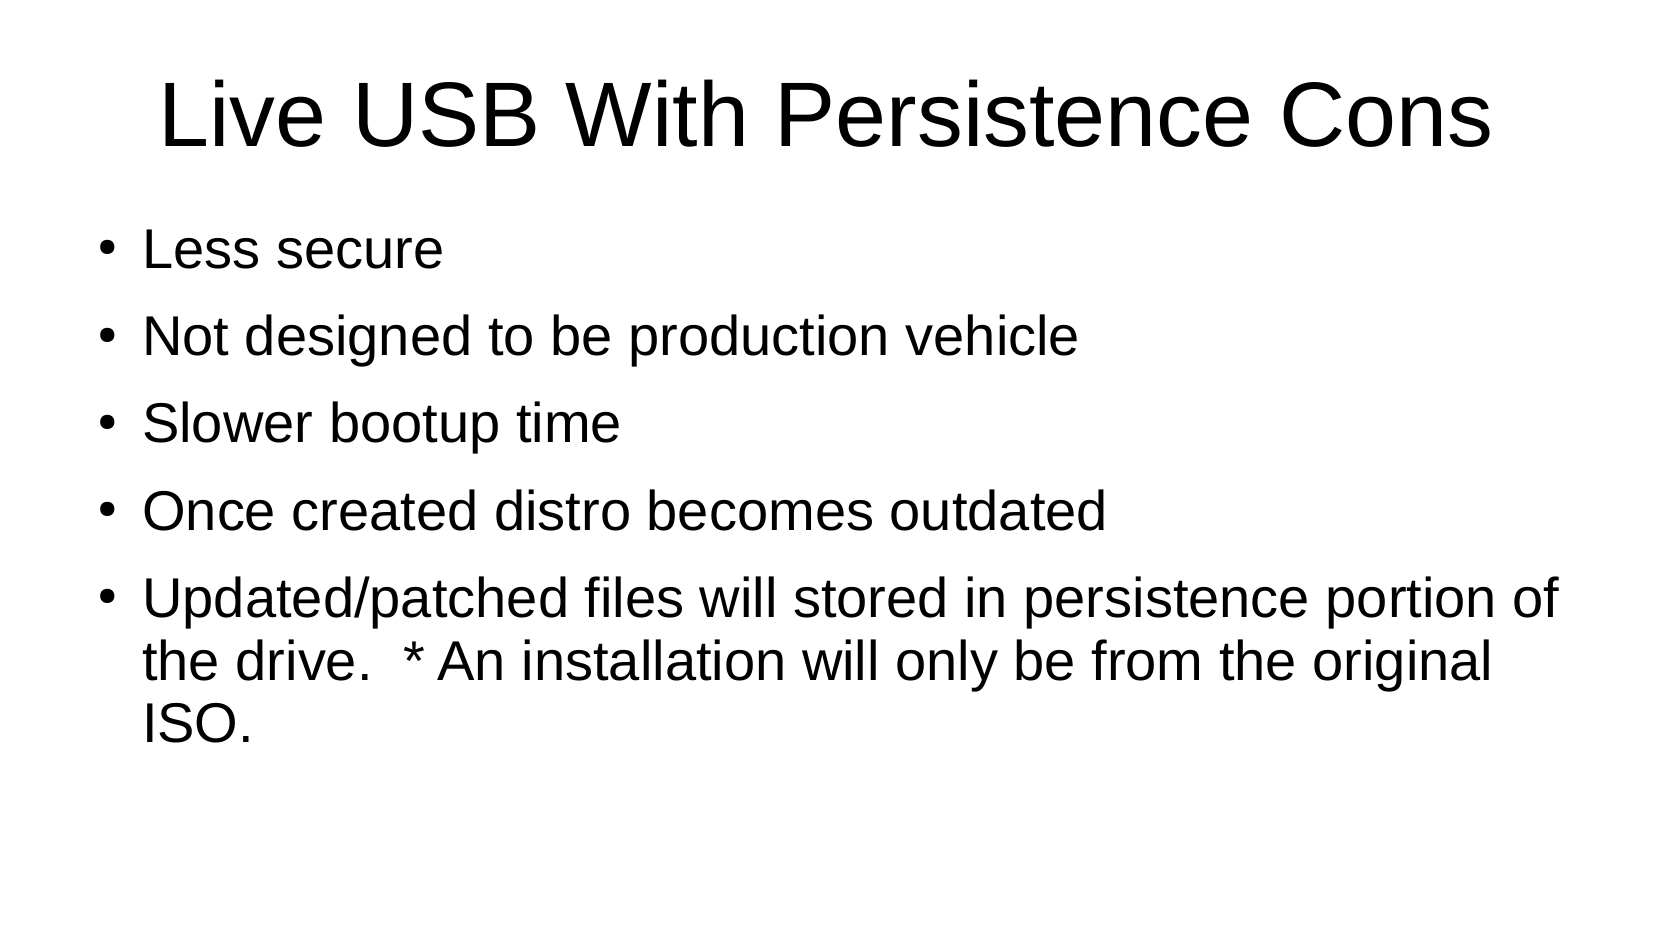

# Live USB With Persistence Cons
Less secure
Not designed to be production vehicle
Slower bootup time
Once created distro becomes outdated
Updated/patched files will stored in persistence portion of the drive. * An installation will only be from the original ISO.